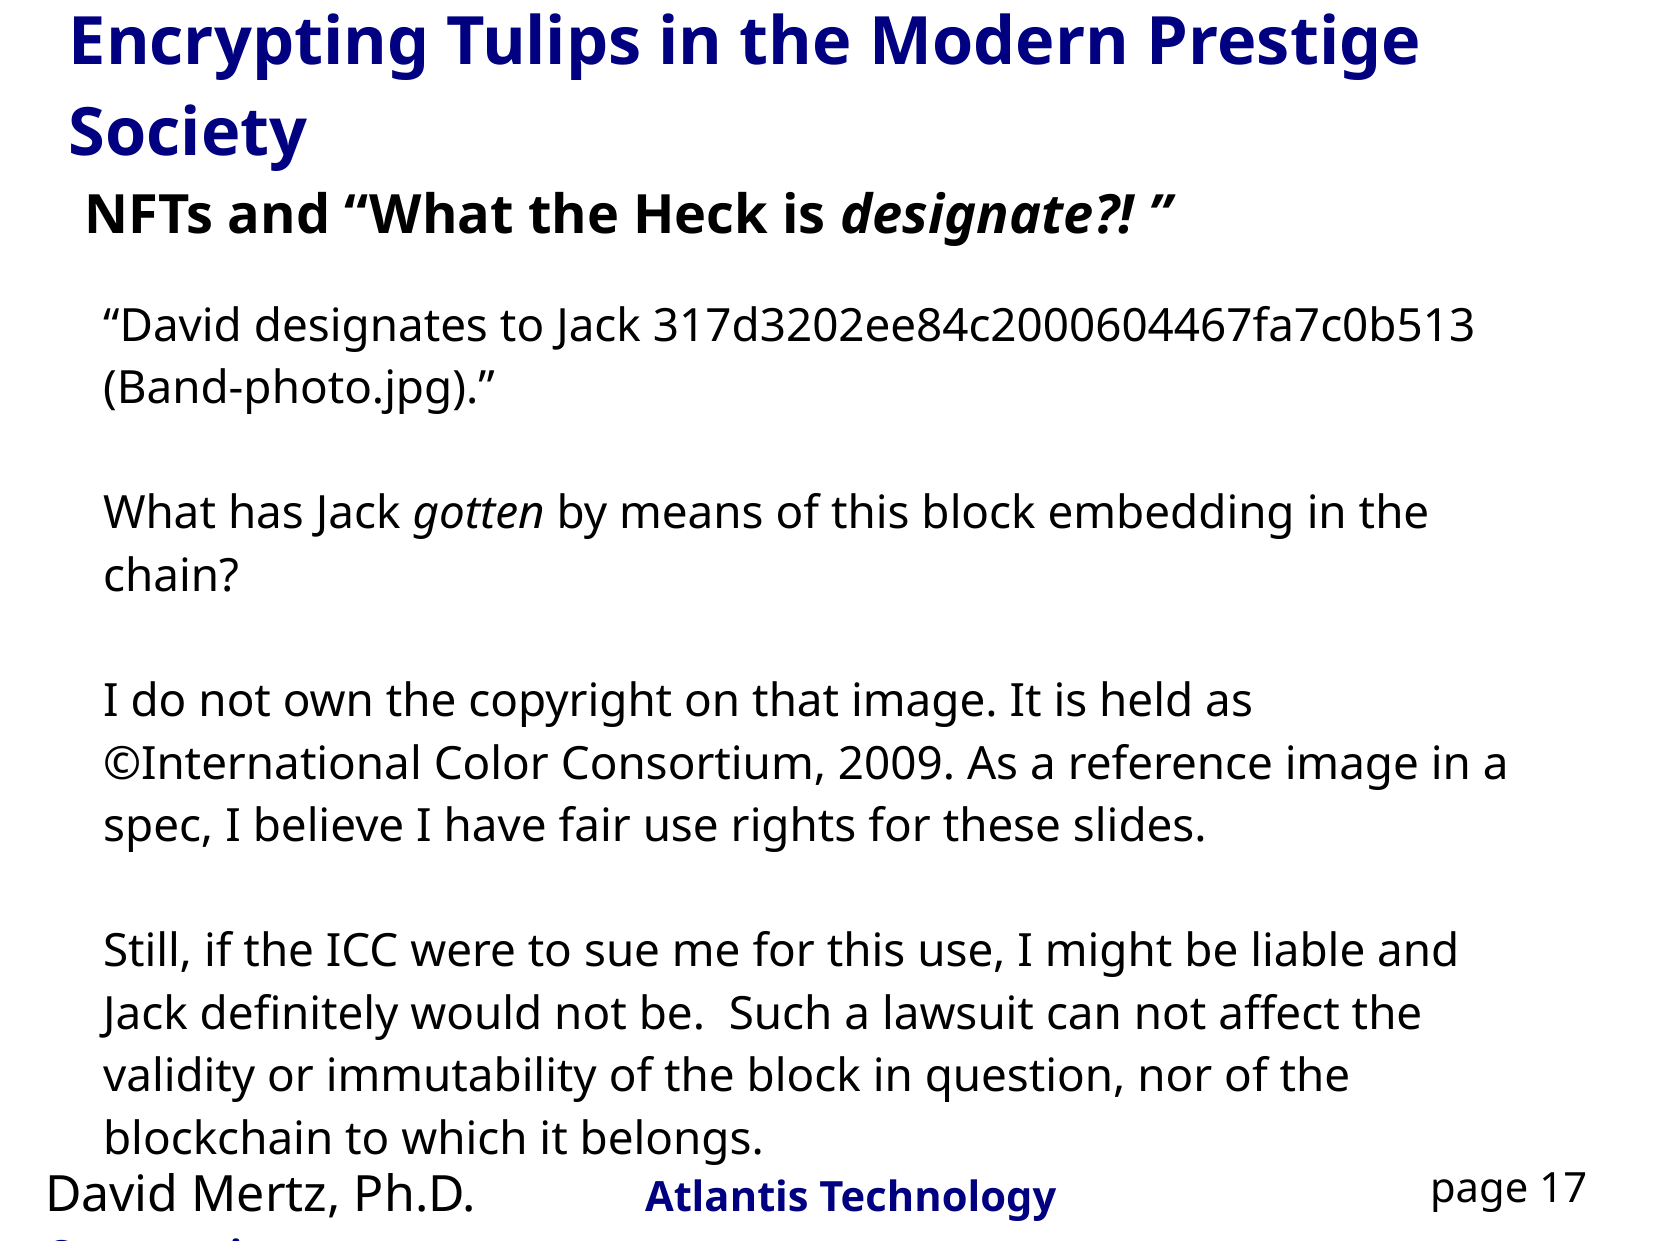

# NFTs and “What the Heck is designate?! ”
“David designates to Jack 317d3202ee84c2000604467fa7c0b513 (Band-photo.jpg).”
What has Jack gotten by means of this block embedding in the chain?
I do not own the copyright on that image. It is held as ©International Color Consortium, 2009. As a reference image in a spec, I believe I have fair use rights for these slides.
Still, if the ICC were to sue me for this use, I might be liable and Jack definitely would not be. Such a lawsuit can not affect the validity or immutability of the block in question, nor of the blockchain to which it belongs.